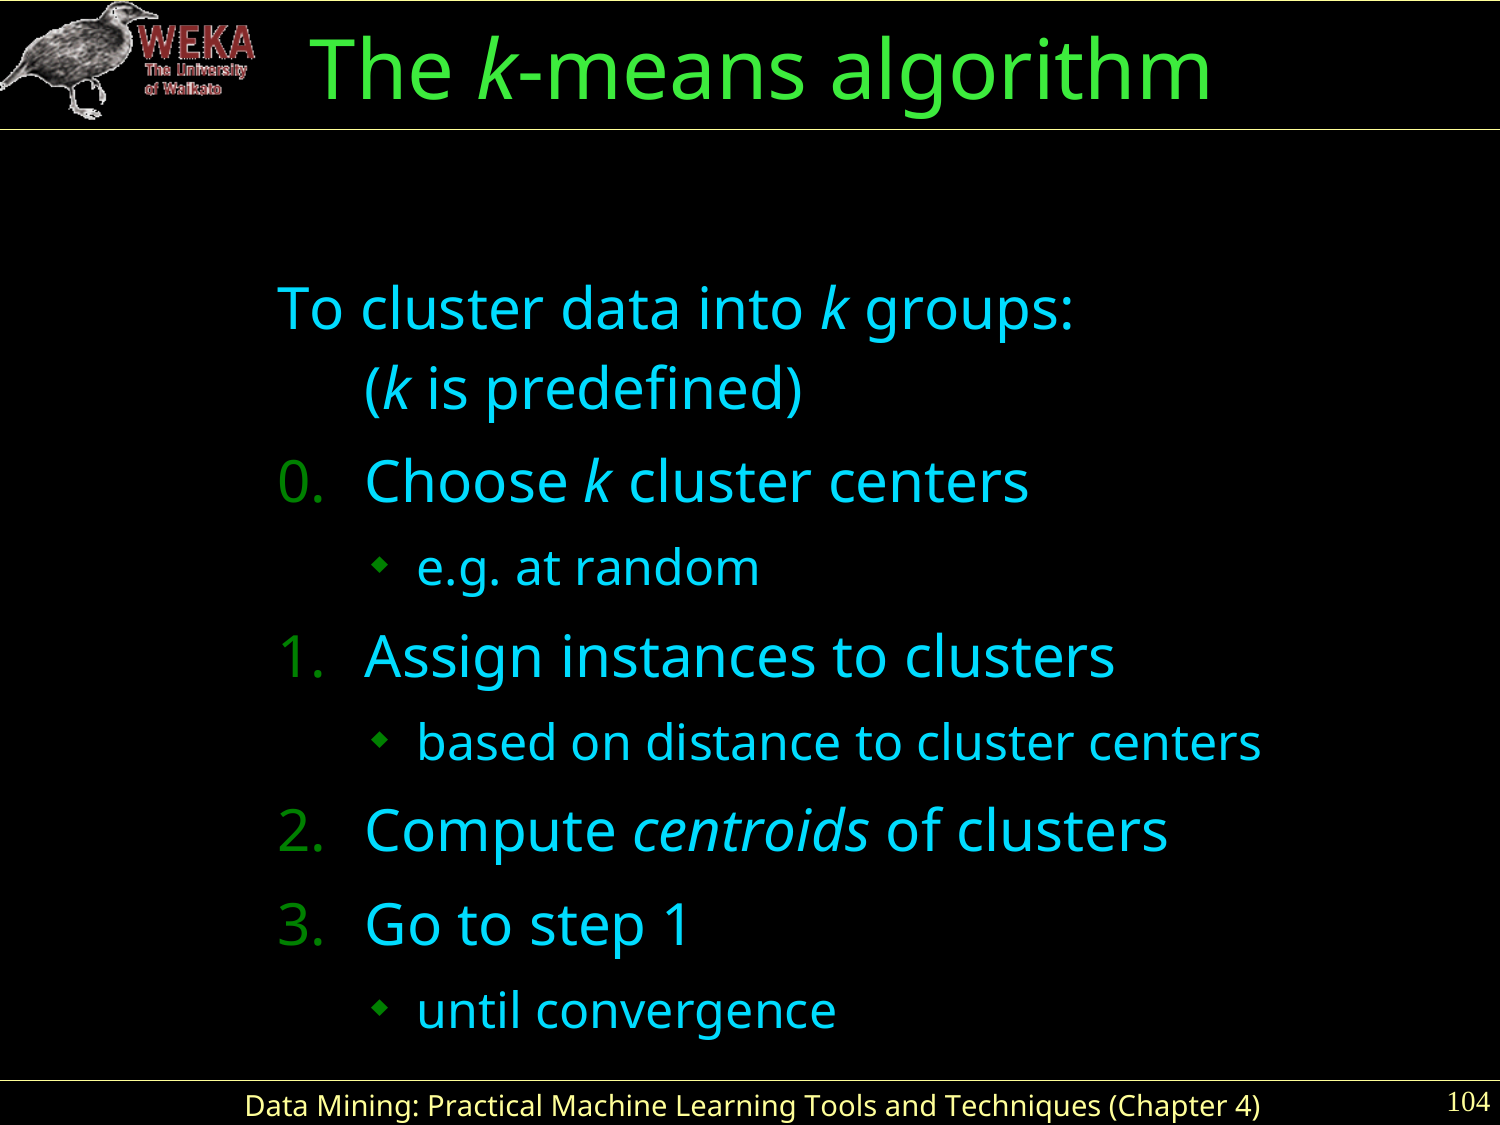

# The k-means algorithm
To cluster data into k groups:
(k is predefined)
Choose k cluster centers
e.g. at random
Assign instances to clusters
based on distance to cluster centers
Compute centroids of clusters
Go to step 1
until convergence
Data Mining: Practical Machine Learning Tools and Techniques (Chapter 4)
104